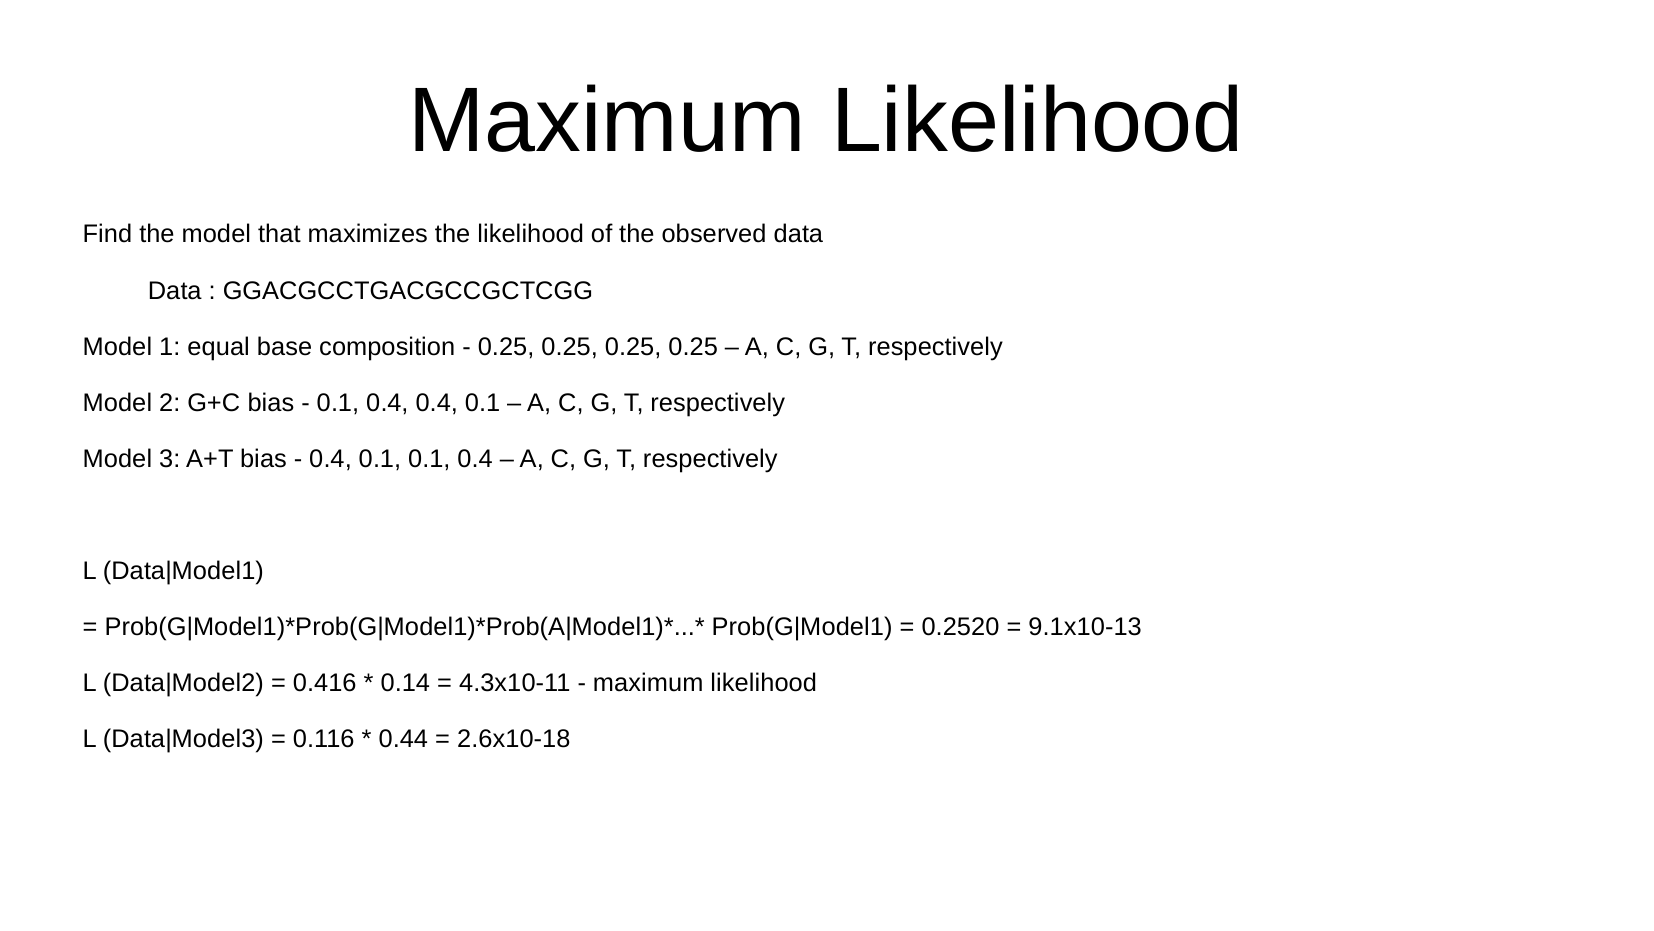

# Maximum Likelihood
Find the model that maximizes the likelihood of the observed data
	Data : GGACGCCTGACGCCGCTCGG
Model 1: equal base composition - 0.25, 0.25, 0.25, 0.25 – A, C, G, T, respectively
Model 2: G+C bias - 0.1, 0.4, 0.4, 0.1 – A, C, G, T, respectively
Model 3: A+T bias - 0.4, 0.1, 0.1, 0.4 – A, C, G, T, respectively
L (Data|Model1)
= Prob(G|Model1)*Prob(G|Model1)*Prob(A|Model1)*...* Prob(G|Model1) = 0.2520 = 9.1x10-13
L (Data|Model2) = 0.416 * 0.14 = 4.3x10-11 - maximum likelihood
L (Data|Model3) = 0.116 * 0.44 = 2.6x10-18